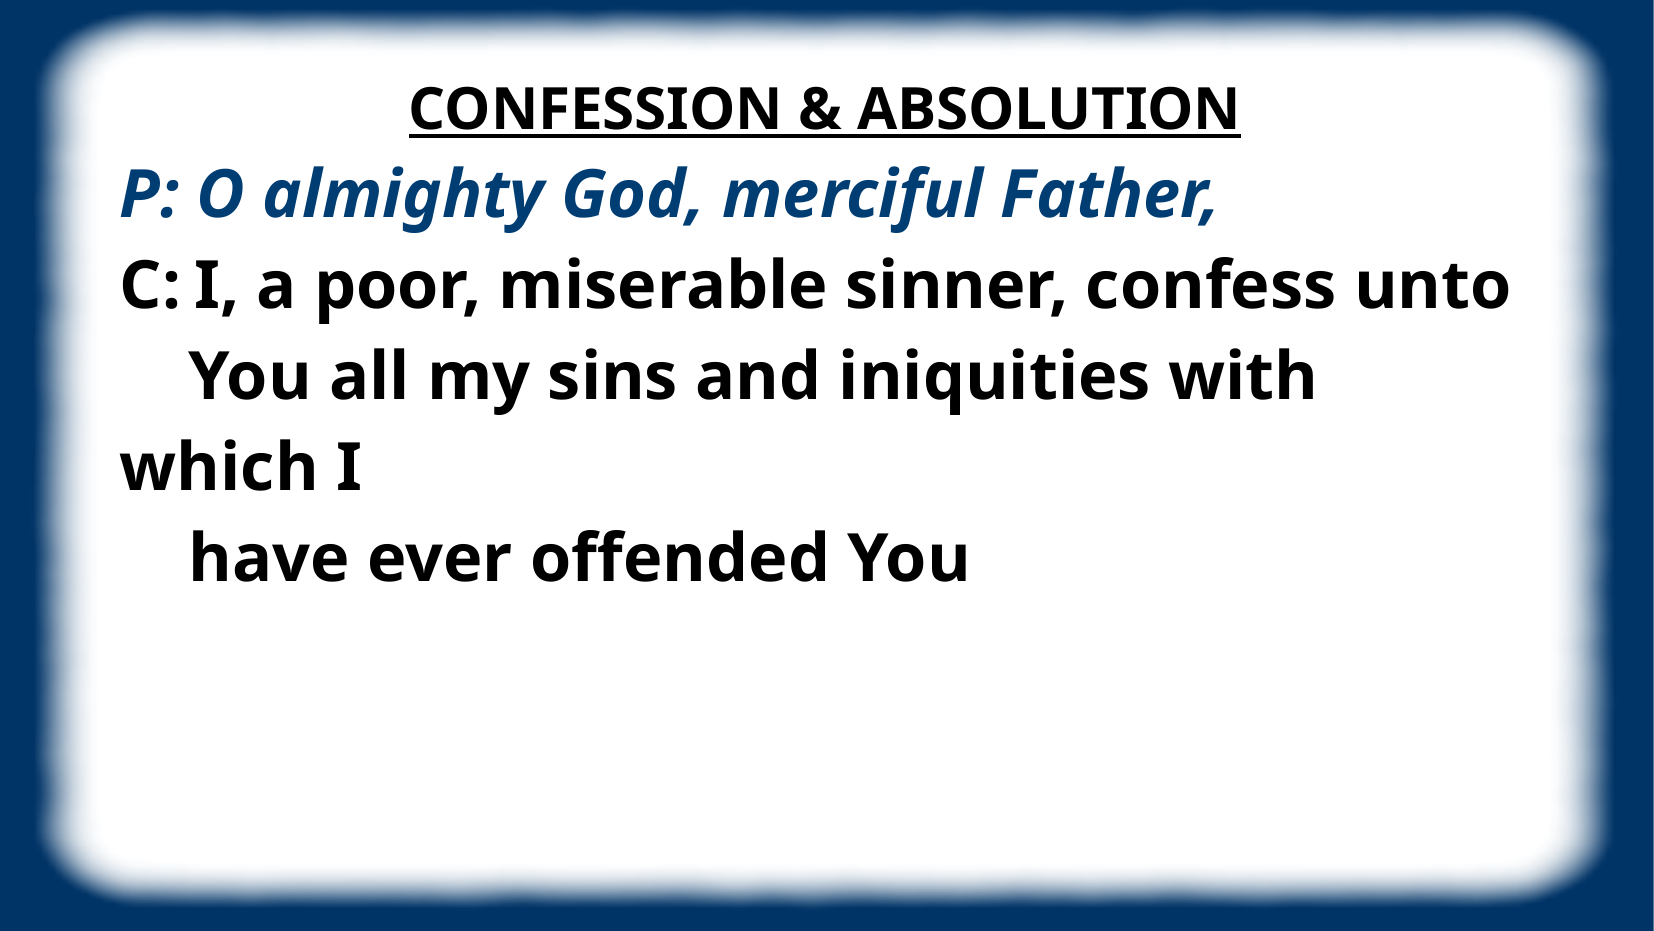

CONFESSION & ABSOLUTION
P: O almighty God, merciful Father,
C:	I, a poor, miserable sinner, confess unto
 You all my sins and iniquities with which I
 have ever offended You